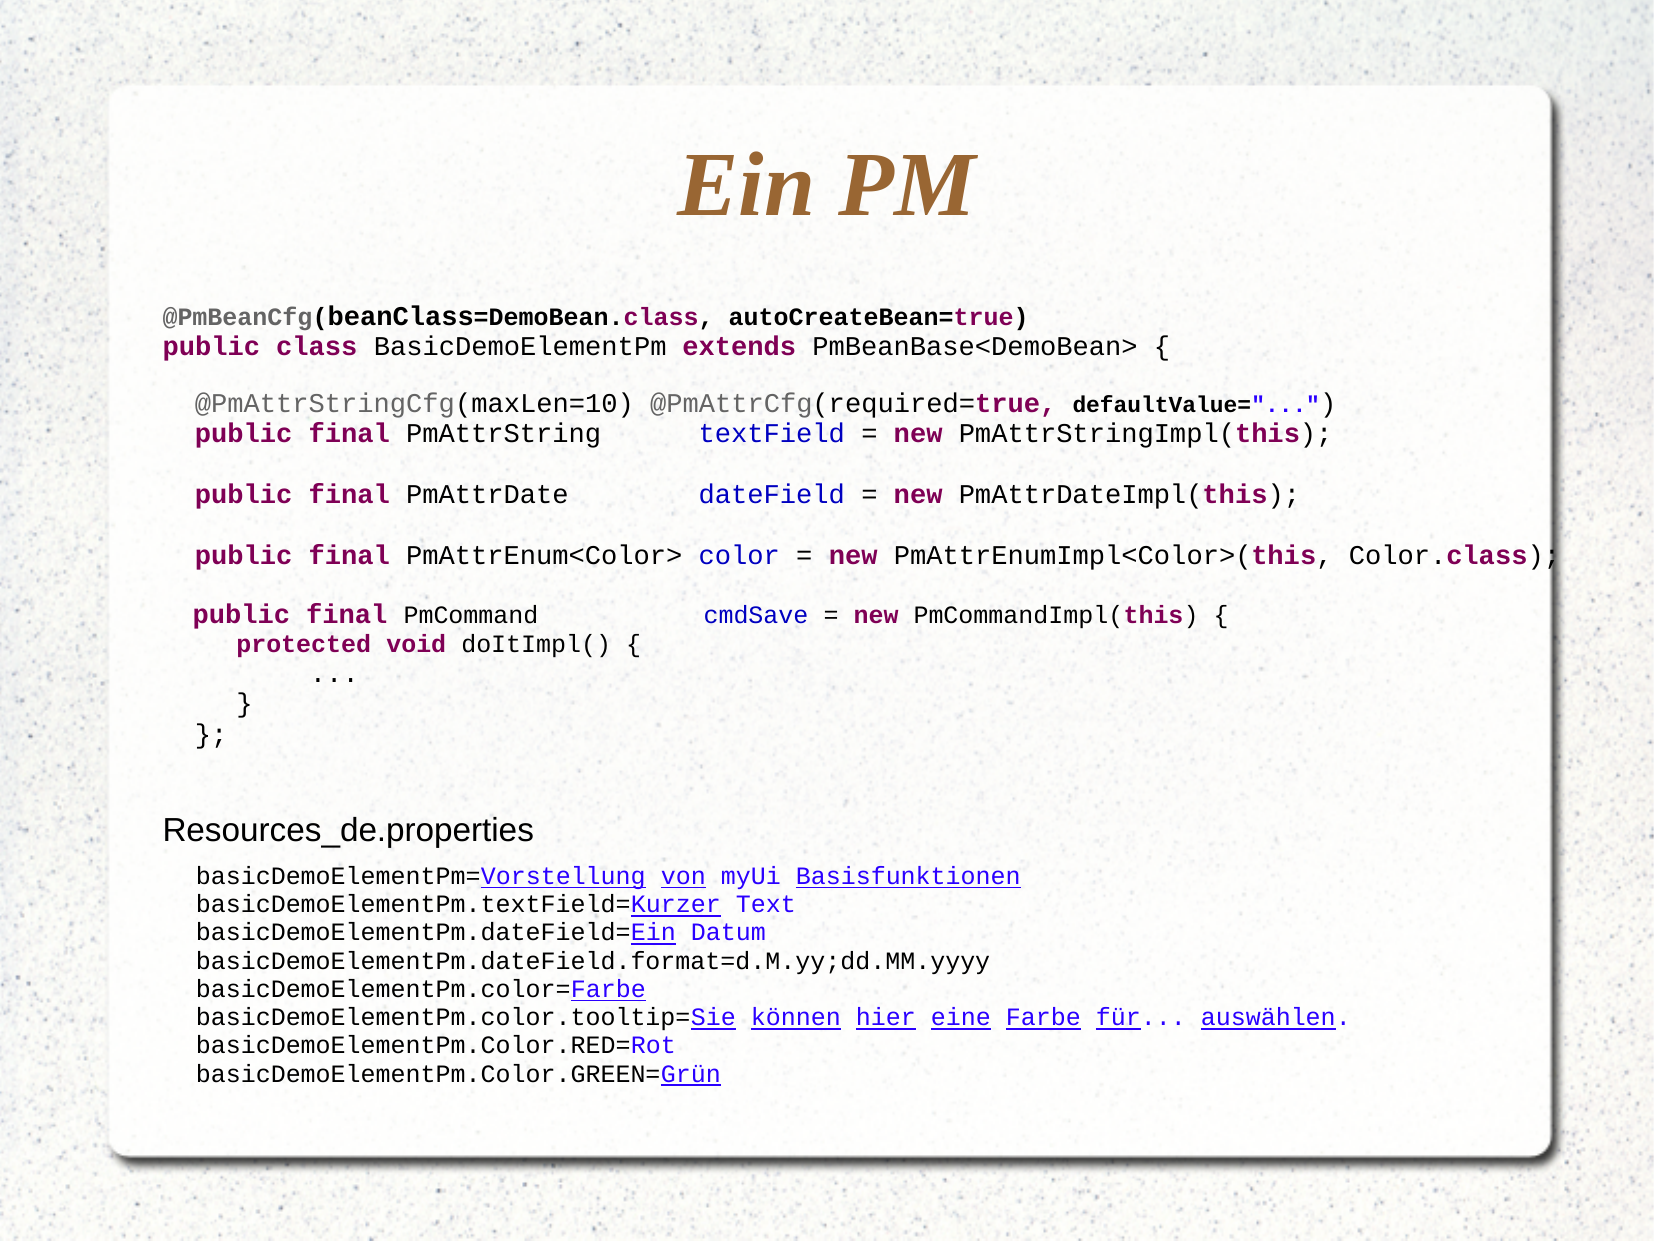

# Ein PM
@PmBeanCfg(beanClass=DemoBean.class, autoCreateBean=true)
public class BasicDemoElementPm extends PmBeanBase<DemoBean> {
 @PmAttrStringCfg(maxLen=10) @PmAttrCfg(required=true, defaultValue="...")
 public final PmAttrString textField = new PmAttrStringImpl(this);
 public final PmAttrDate dateField = new PmAttrDateImpl(this);
 public final PmAttrEnum<Color> color = new PmAttrEnumImpl<Color>(this, Color.class);
 public final PmCommand cmdSave = new PmCommandImpl(this) {
	protected void doItImpl() {
		...
	}
 };
Resources_de.properties
basicDemoElementPm=Vorstellung von myUi Basisfunktionen
basicDemoElementPm.textField=Kurzer Text
basicDemoElementPm.dateField=Ein Datum
basicDemoElementPm.dateField.format=d.M.yy;dd.MM.yyyy
basicDemoElementPm.color=Farbe
basicDemoElementPm.color.tooltip=Sie können hier eine Farbe für... auswählen.
basicDemoElementPm.Color.RED=Rot
basicDemoElementPm.Color.GREEN=Grün